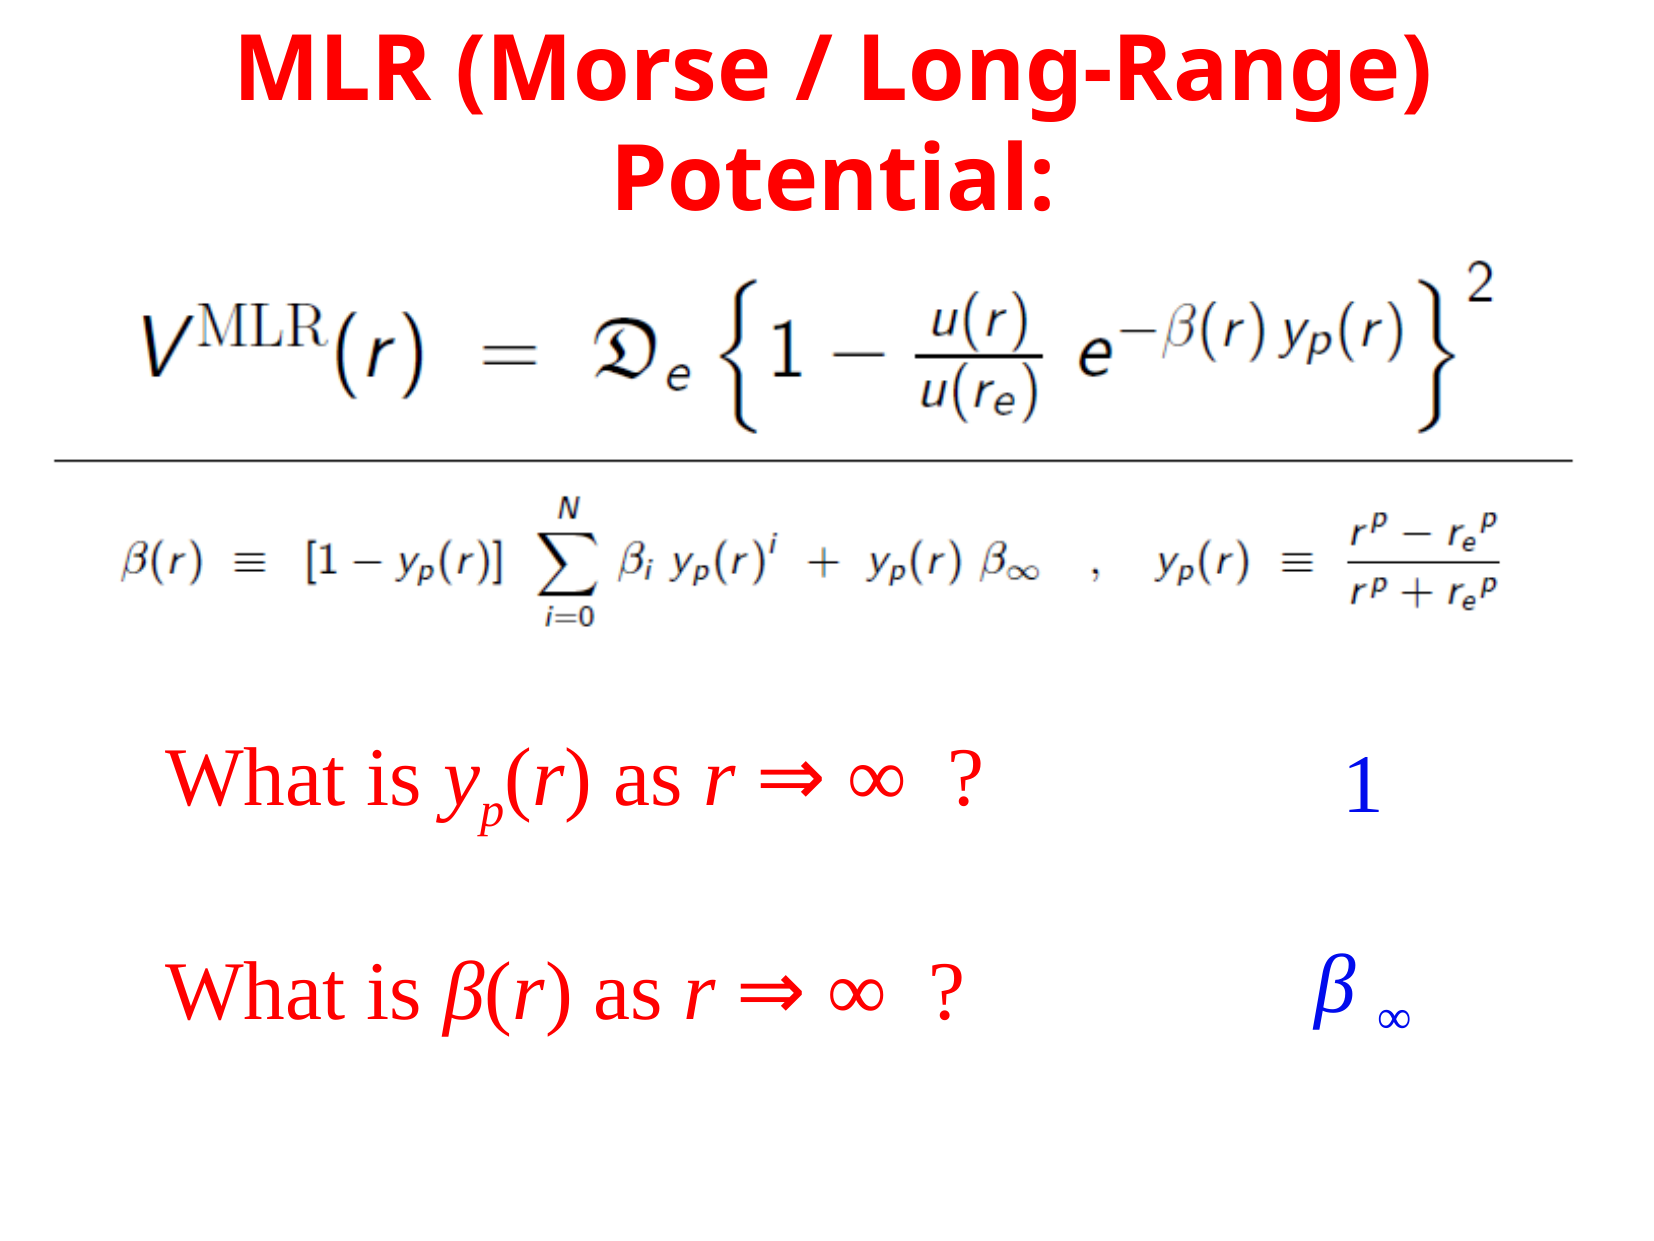

MLR (Morse / Long-Range) Potential:
1
β ∞
What is yp(r) as r ⇒ ∞ ?
What is β(r) as r ⇒ ∞ ?